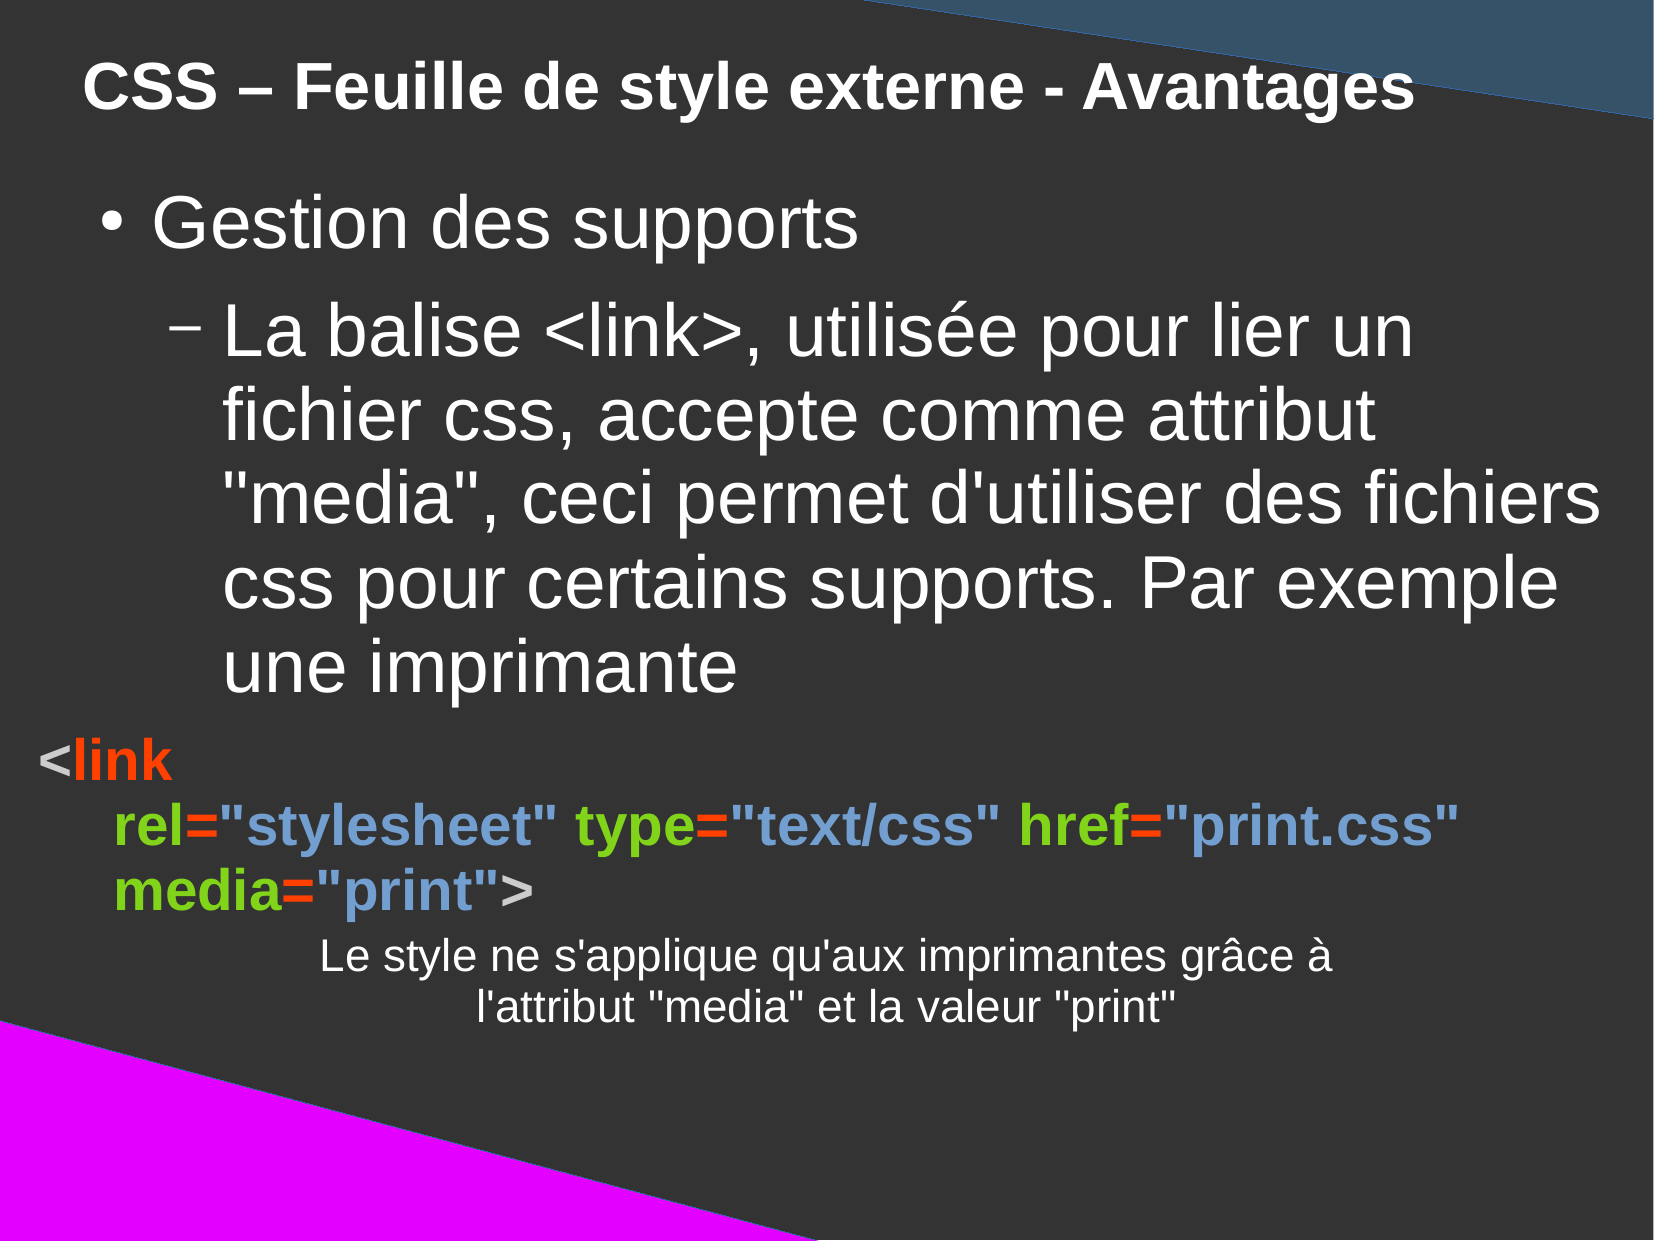

# CSS – Feuille de style externe - Avantages
Gestion des supports
La balise <link>, utilisée pour lier un fichier css, accepte comme attribut "media", ceci permet d'utiliser des fichiers css pour certains supports. Par exemple une imprimante
<link
	rel="stylesheet" type="text/css" href="print.css" 		media="print">
Le style ne s'applique qu'aux imprimantes grâce à l'attribut "media" et la valeur "print"